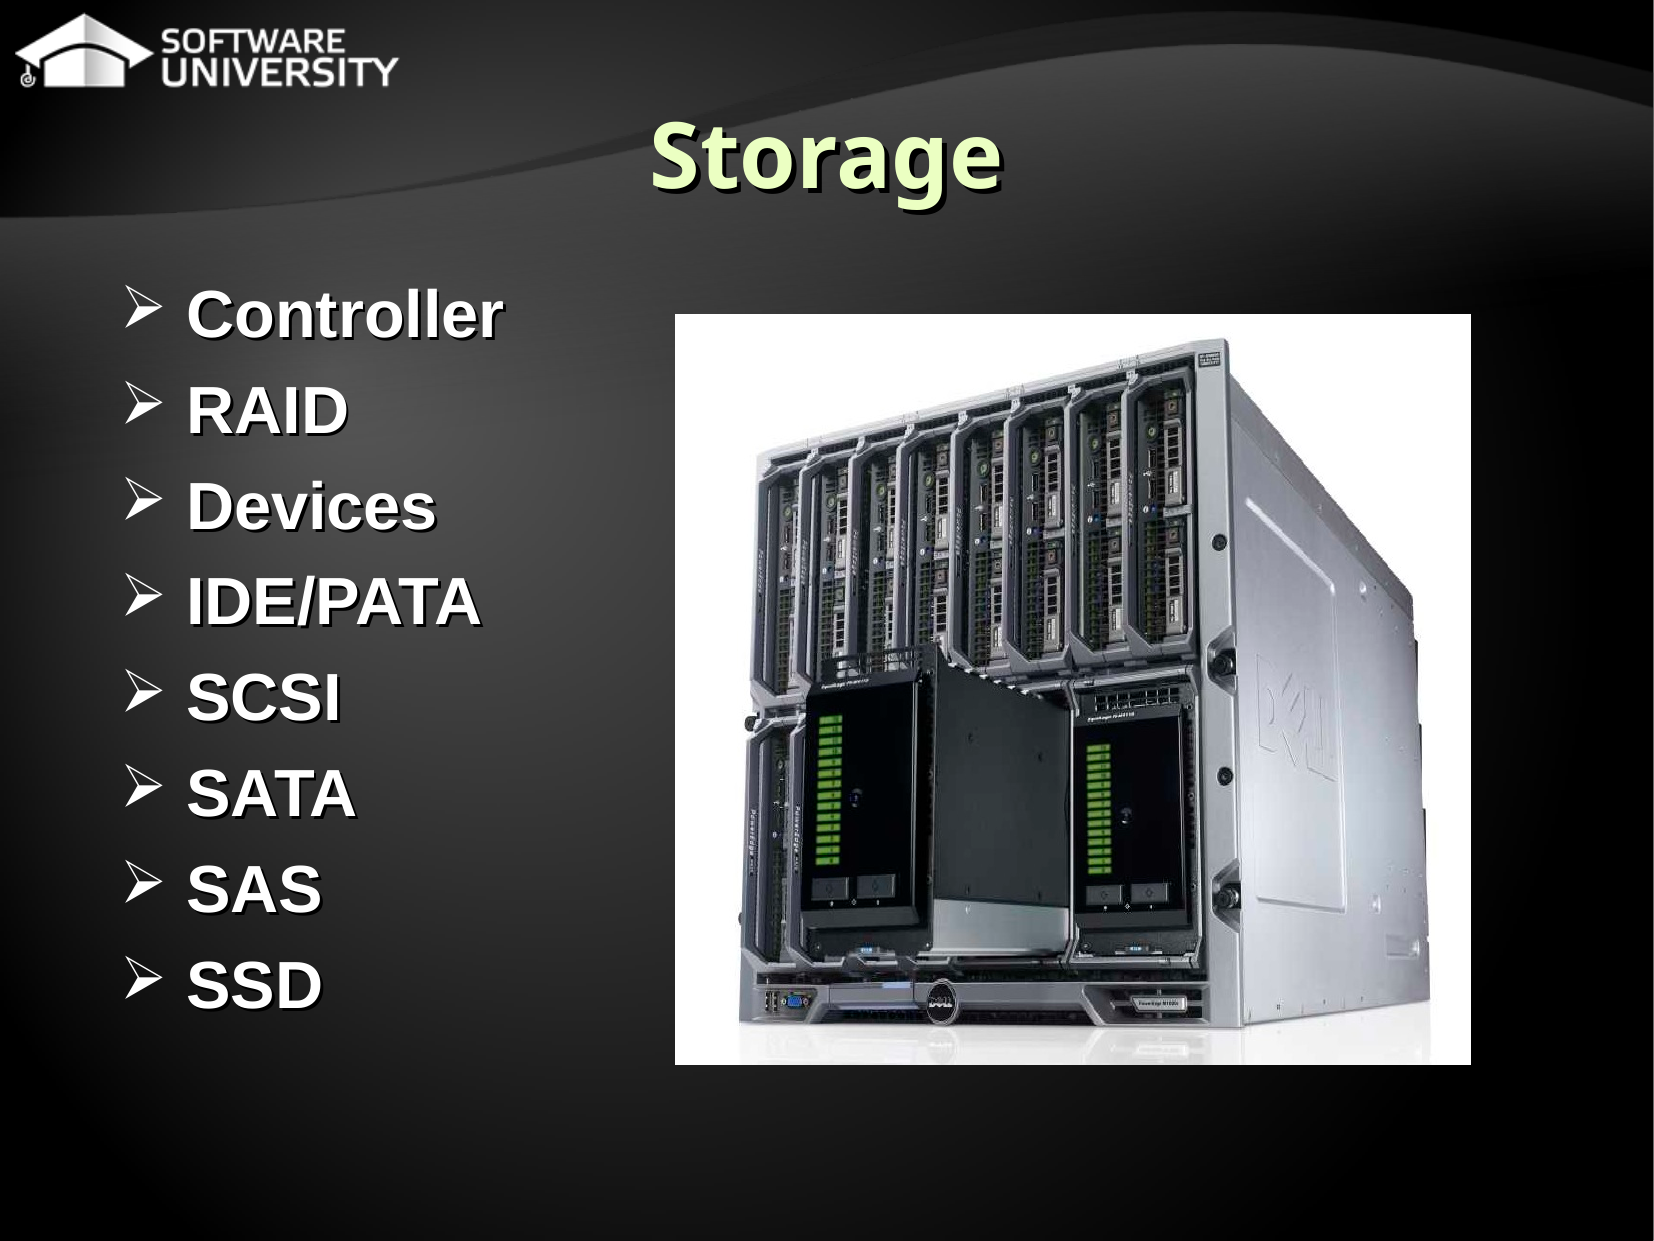

# Storage
 Controller
 RAID
 Devices
 IDE/PATA
 SCSI
 SATA
 SAS
 SSD